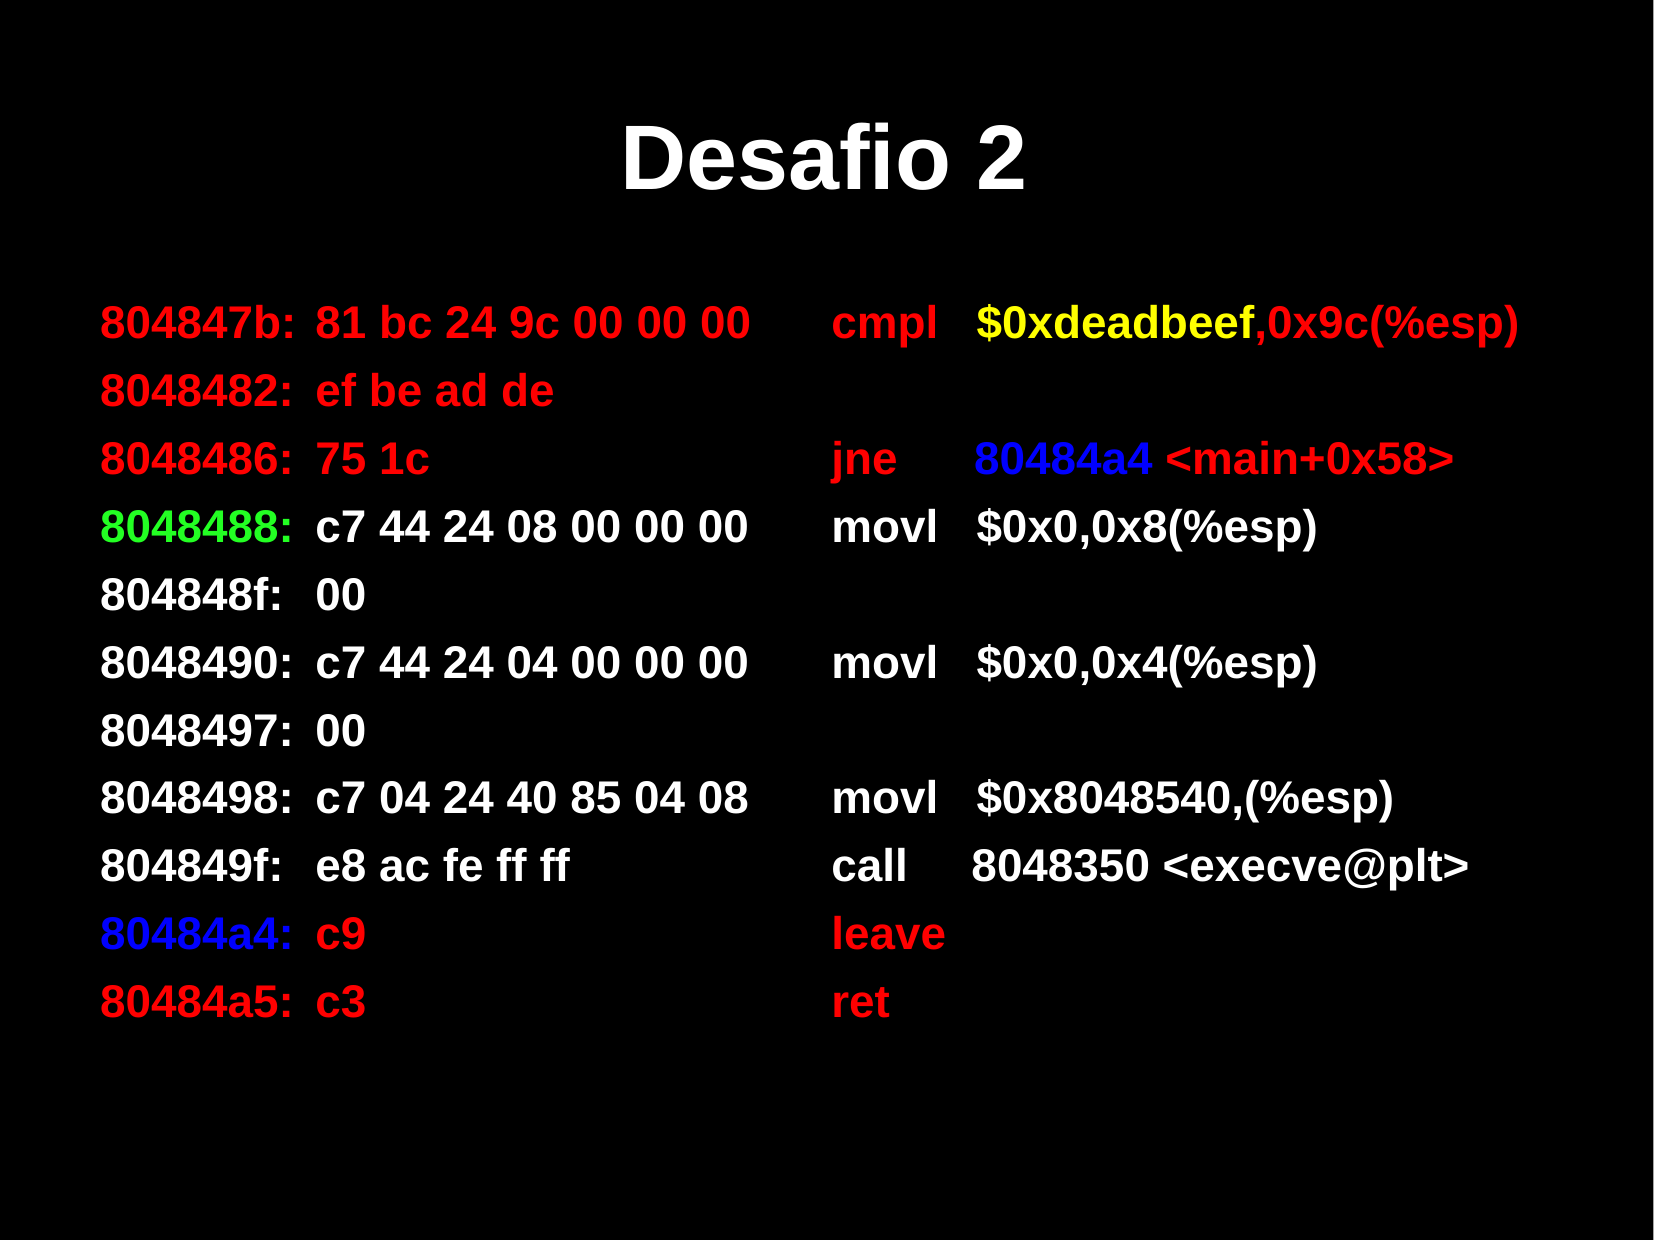

Desafio 2
# 804847b:	81 bc 24 9c 00 00 00 	cmpl $0xdeadbeef,0x9c(%esp)
8048482:	ef be ad de
8048486:	75 1c 			jne 80484a4 <main+0x58>
8048488:	c7 44 24 08 00 00 00 	movl $0x0,0x8(%esp)
804848f:	00
8048490:	c7 44 24 04 00 00 00 	movl $0x0,0x4(%esp)
8048497:	00
8048498:	c7 04 24 40 85 04 08 	movl $0x8048540,(%esp)
804849f:	e8 ac fe ff ff		 	call 8048350 <execve@plt>
80484a4:	c9 				leave
80484a5:	c3 				ret